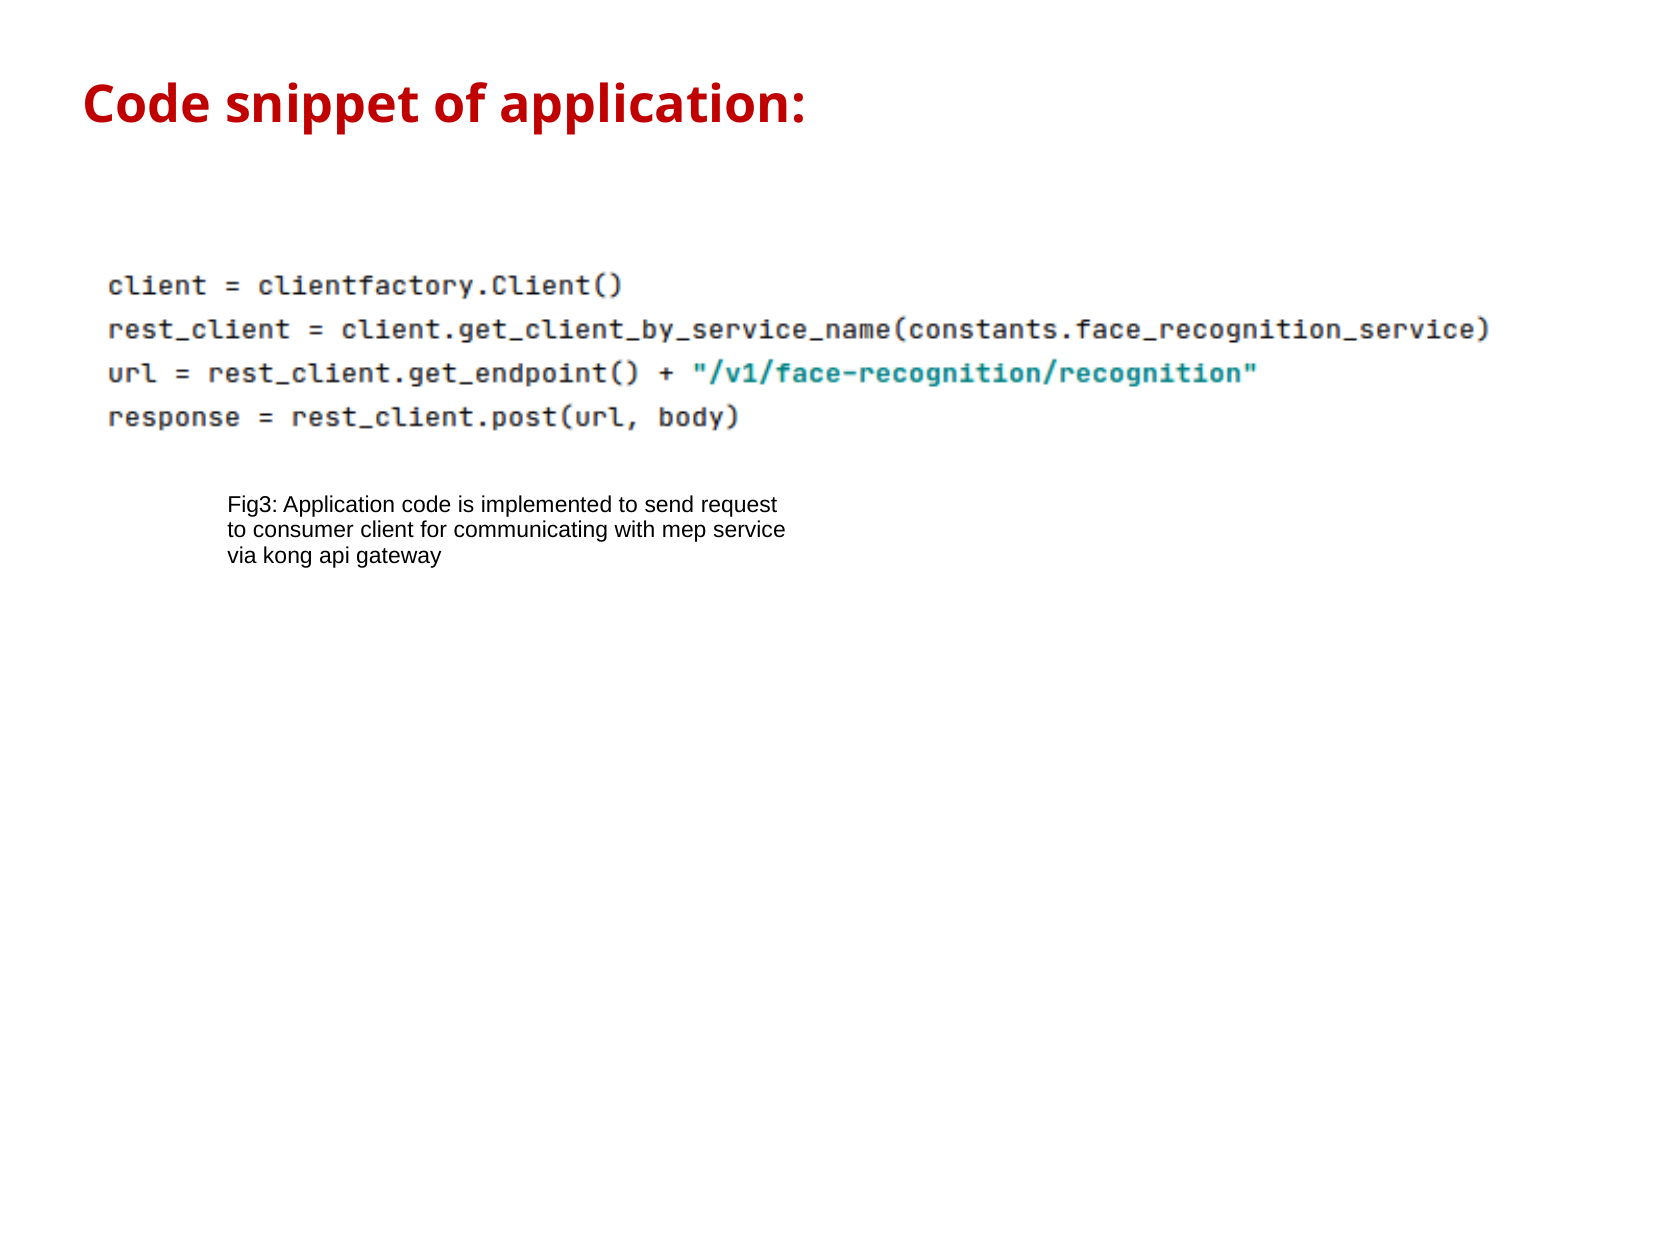

Code snippet of application:
Fig3: Application code is implemented to send request to consumer client for communicating with mep service via kong api gateway